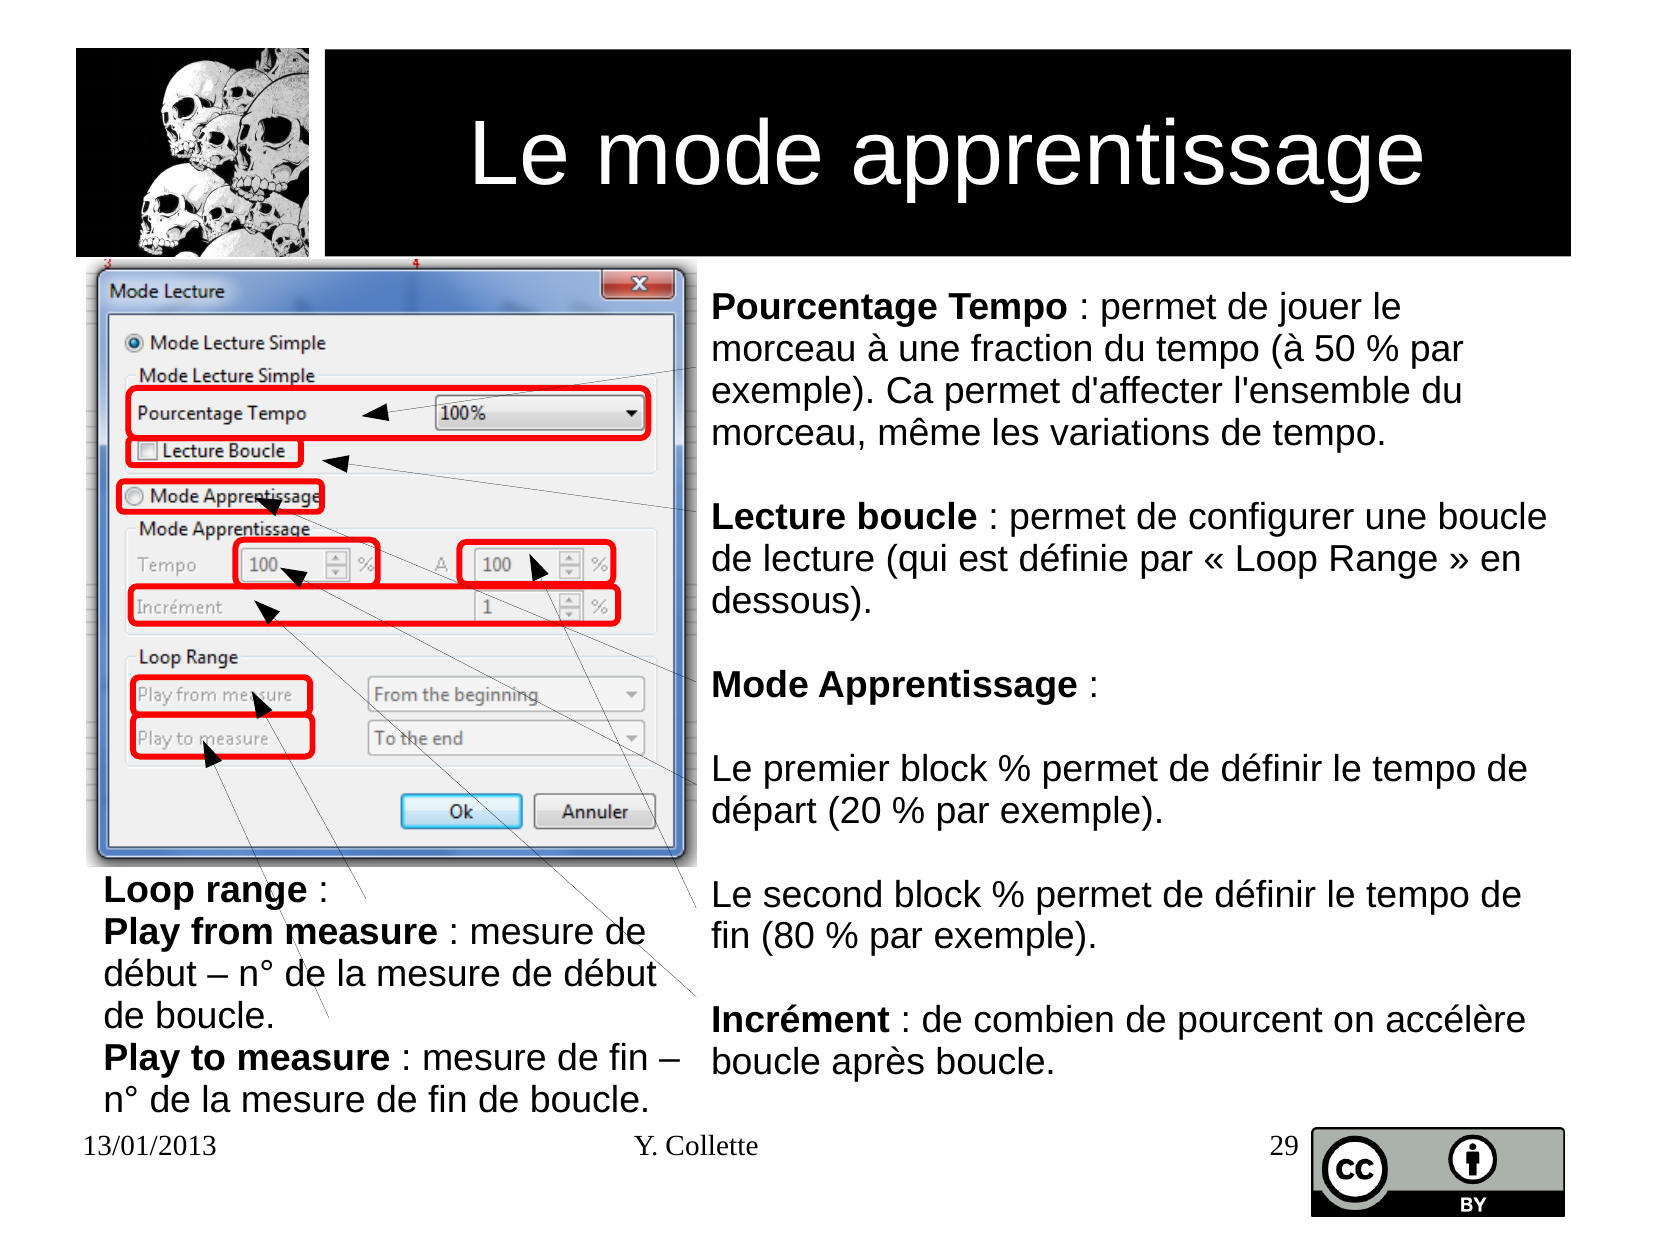

# Le mode apprentissage
Pourcentage Tempo : permet de jouer le morceau à une fraction du tempo (à 50 % par exemple). Ca permet d'affecter l'ensemble du morceau, même les variations de tempo.
Lecture boucle : permet de configurer une boucle de lecture (qui est définie par « Loop Range » en dessous).
Mode Apprentissage :
Le premier block % permet de définir le tempo de départ (20 % par exemple).
Le second block % permet de définir le tempo de fin (80 % par exemple).
Incrément : de combien de pourcent on accélère boucle après boucle.
Loop range :
Play from measure : mesure de début – n° de la mesure de début de boucle.
Play to measure : mesure de fin – n° de la mesure de fin de boucle.
Y. Collette
29